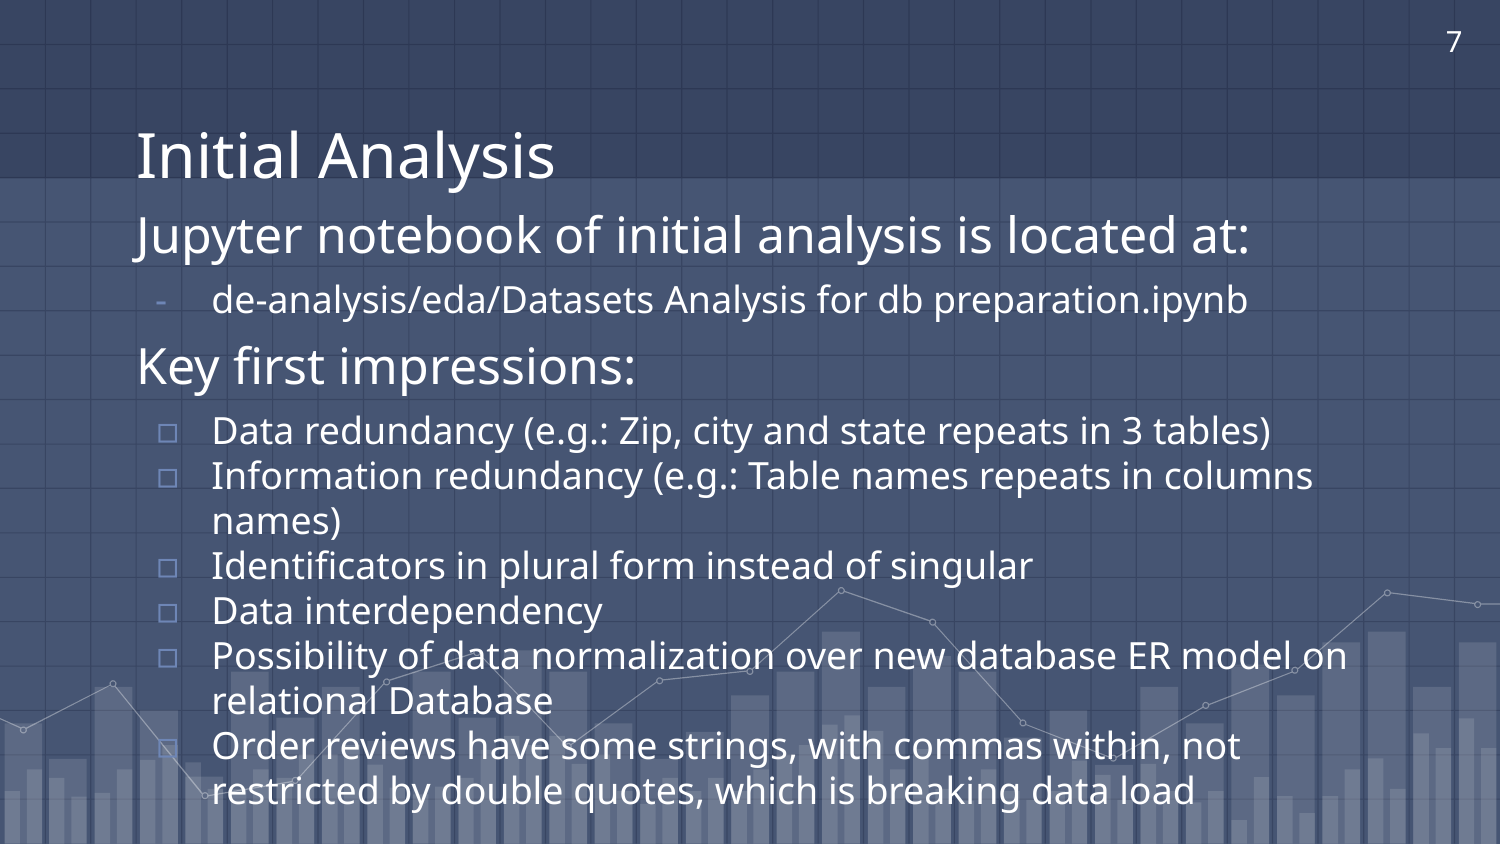

# Initial Analysis
Jupyter notebook of initial analysis is located at:
de-analysis/eda/Datasets Analysis for db preparation.ipynb
Key first impressions:
Data redundancy (e.g.: Zip, city and state repeats in 3 tables)
Information redundancy (e.g.: Table names repeats in columns names)
Identificators in plural form instead of singular
Data interdependency
Possibility of data normalization over new database ER model on relational Database
Order reviews have some strings, with commas within, not restricted by double quotes, which is breaking data load